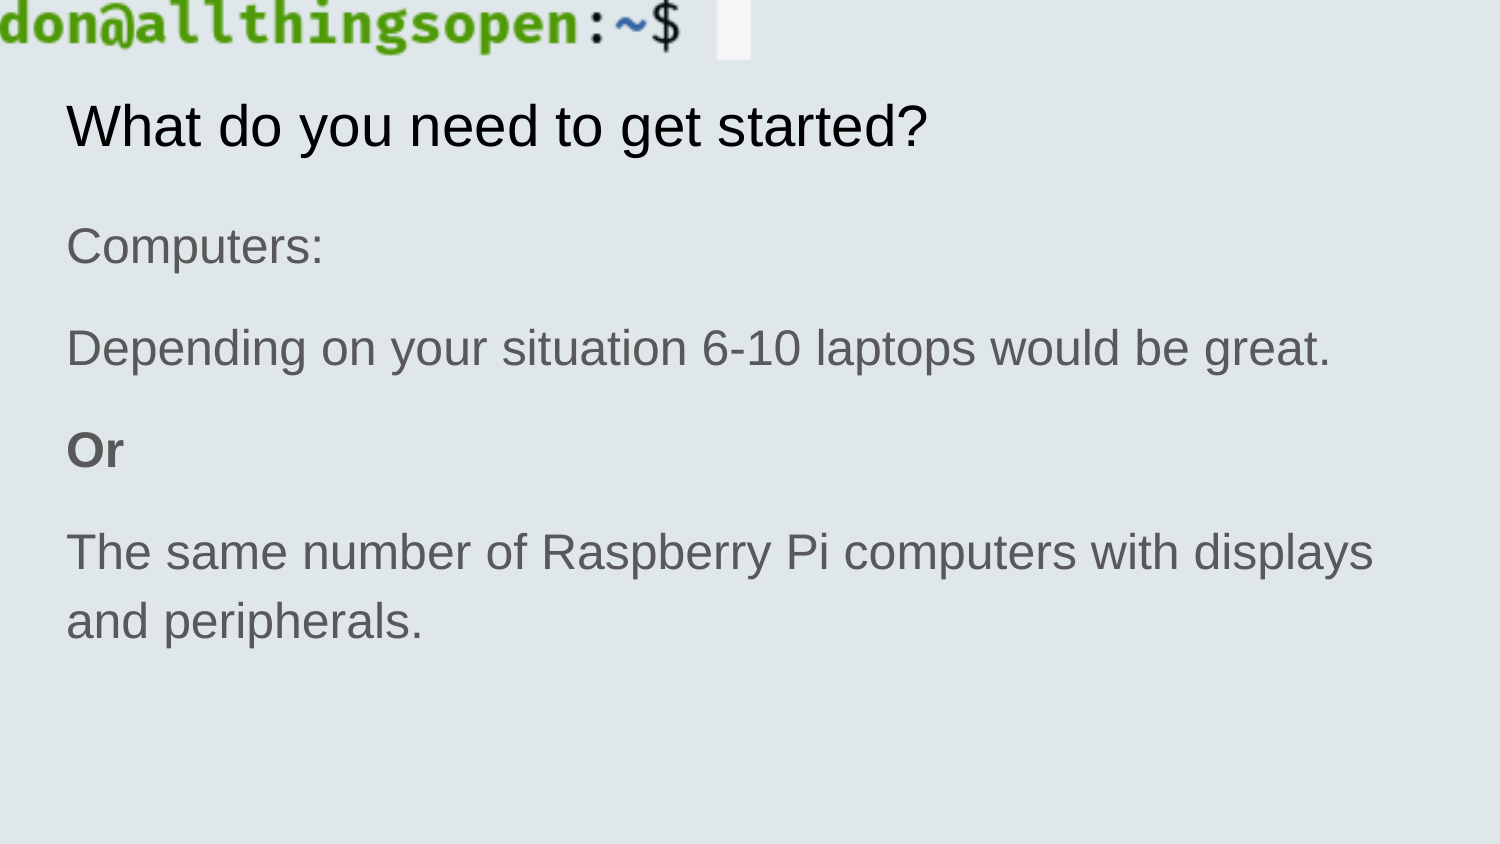

# What do you need to get started?
Computers:
Depending on your situation 6-10 laptops would be great.
Or
The same number of Raspberry Pi computers with displays and peripherals.